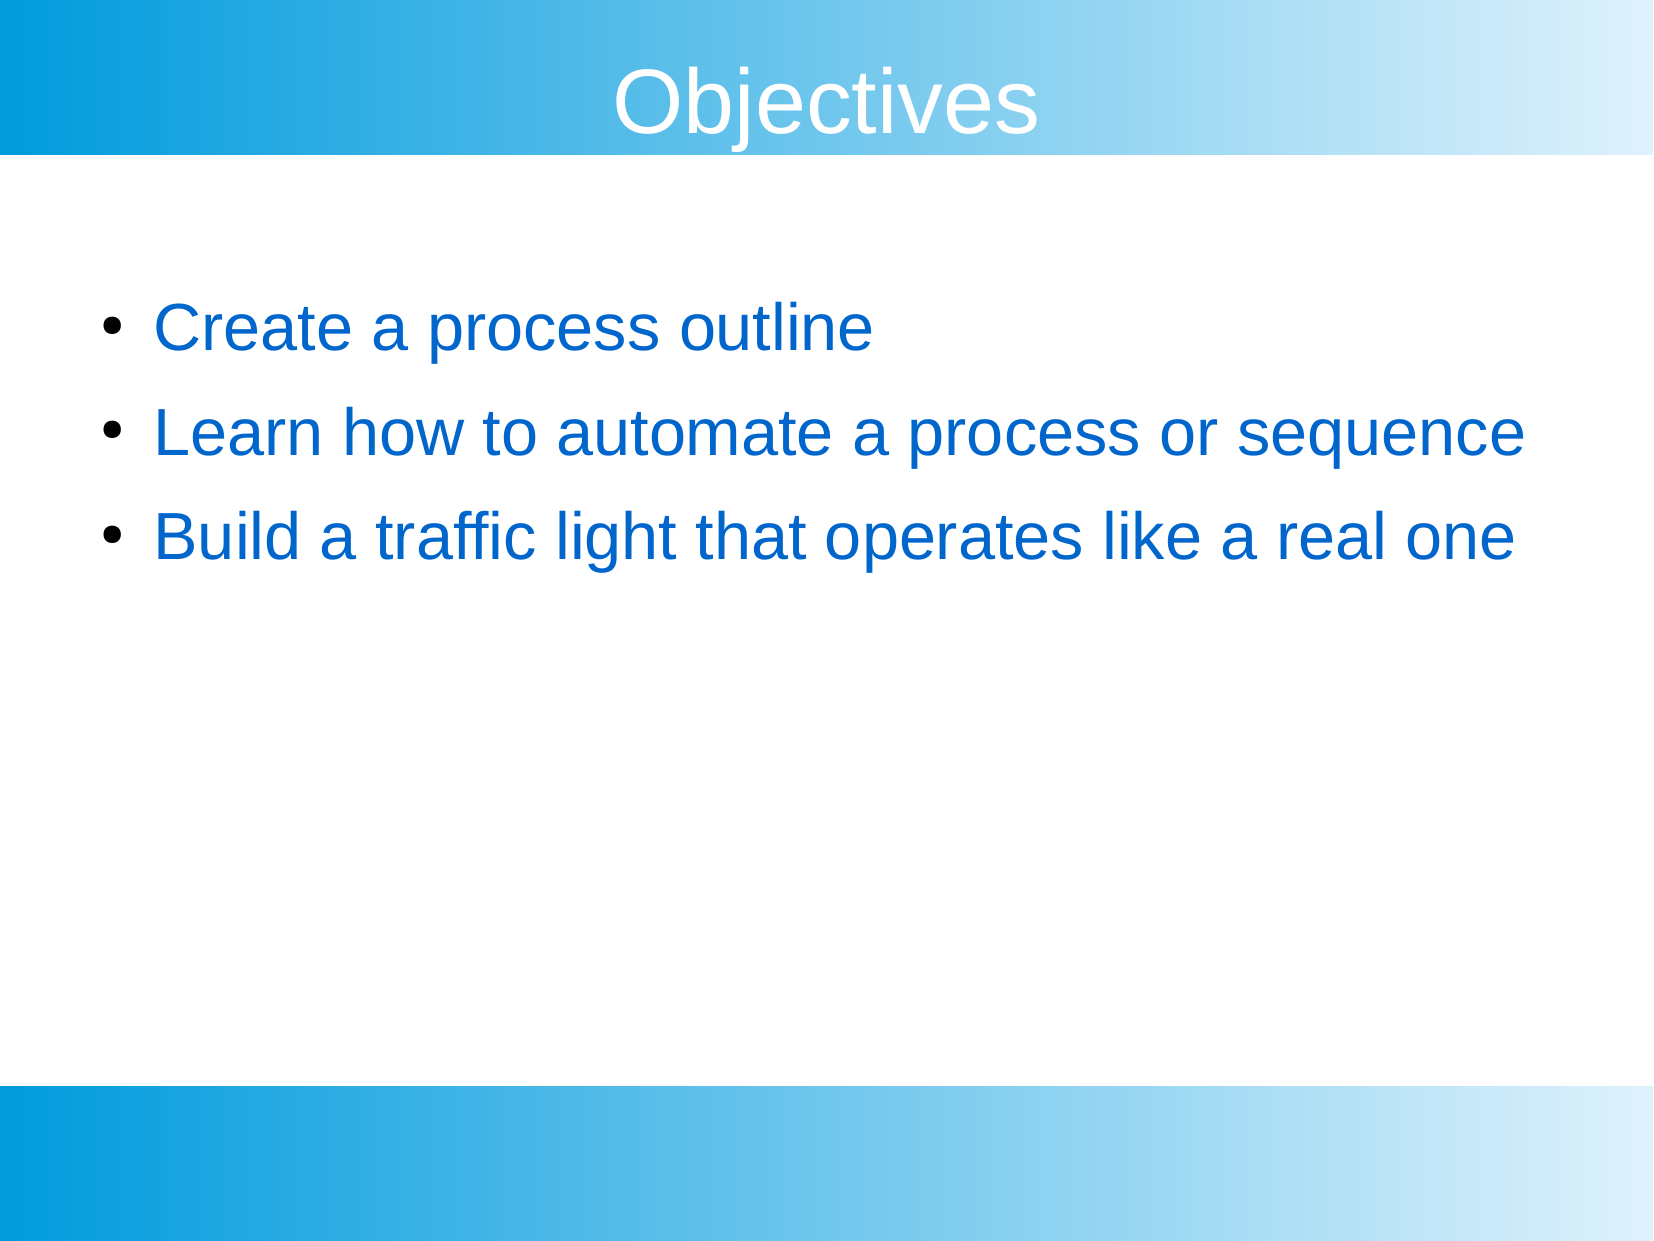

# Objectives
Create a process outline
Learn how to automate a process or sequence
Build a traffic light that operates like a real one